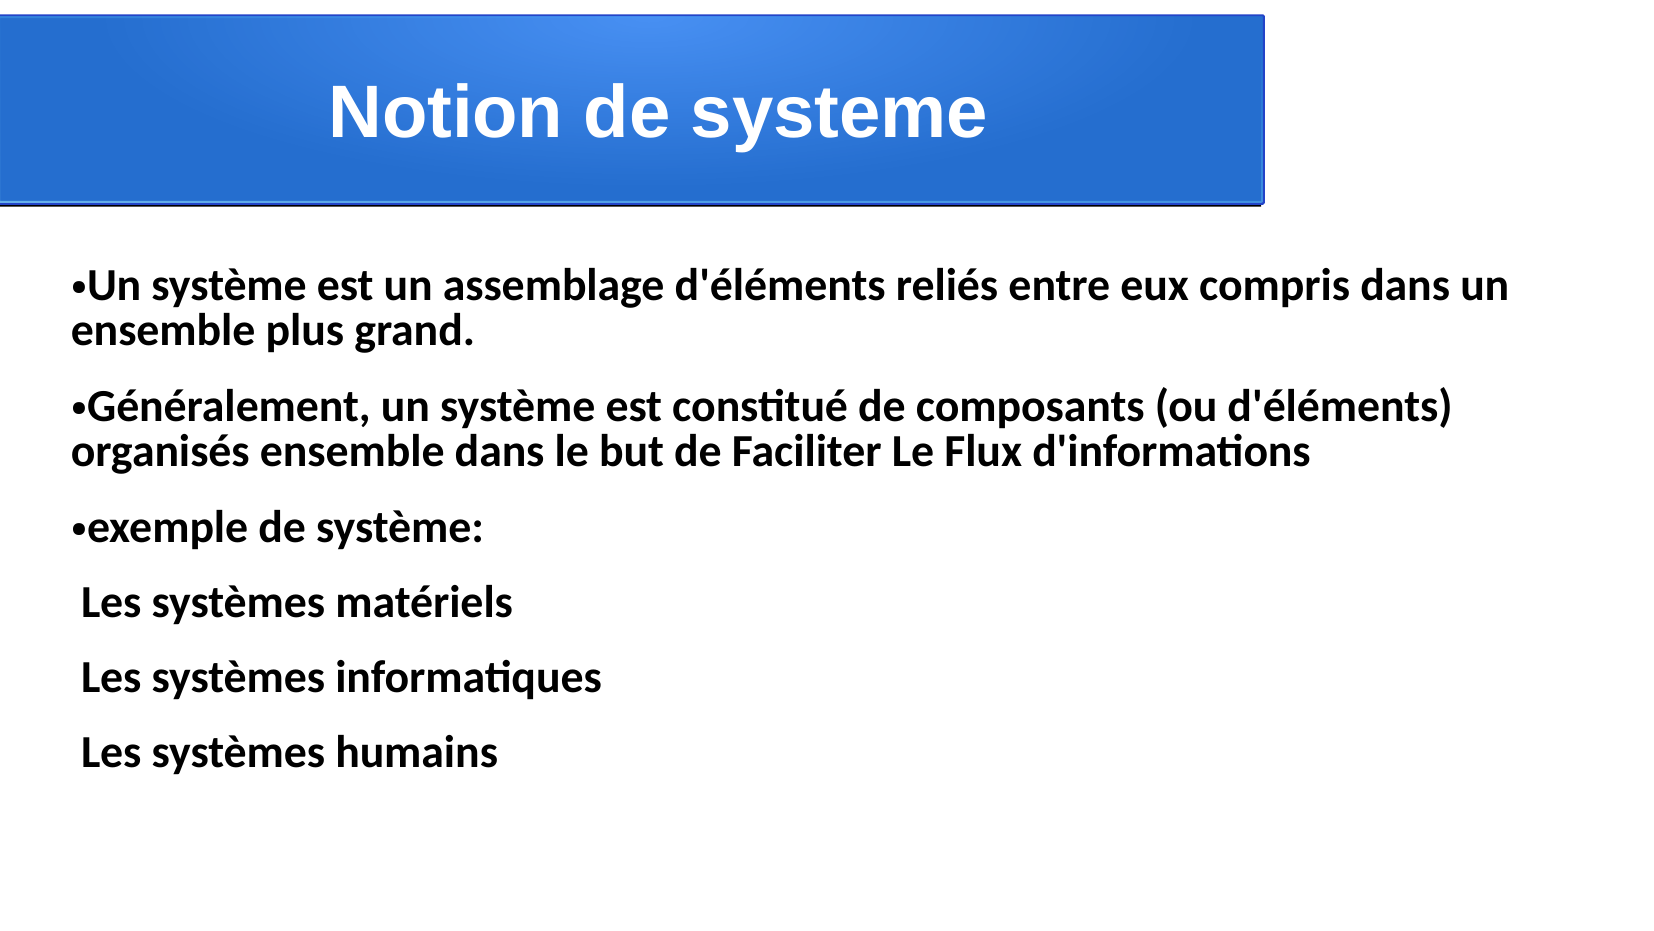

# Notion de systeme
Un système est un assemblage d'éléments reliés entre eux compris dans un ensemble plus grand.
Généralement, un système est constitué de composants (ou d'éléments) organisés ensemble dans le but de Faciliter Le Flux d'informations
exemple de système:
 Les systèmes matériels
 Les systèmes informatiques
 Les systèmes humains